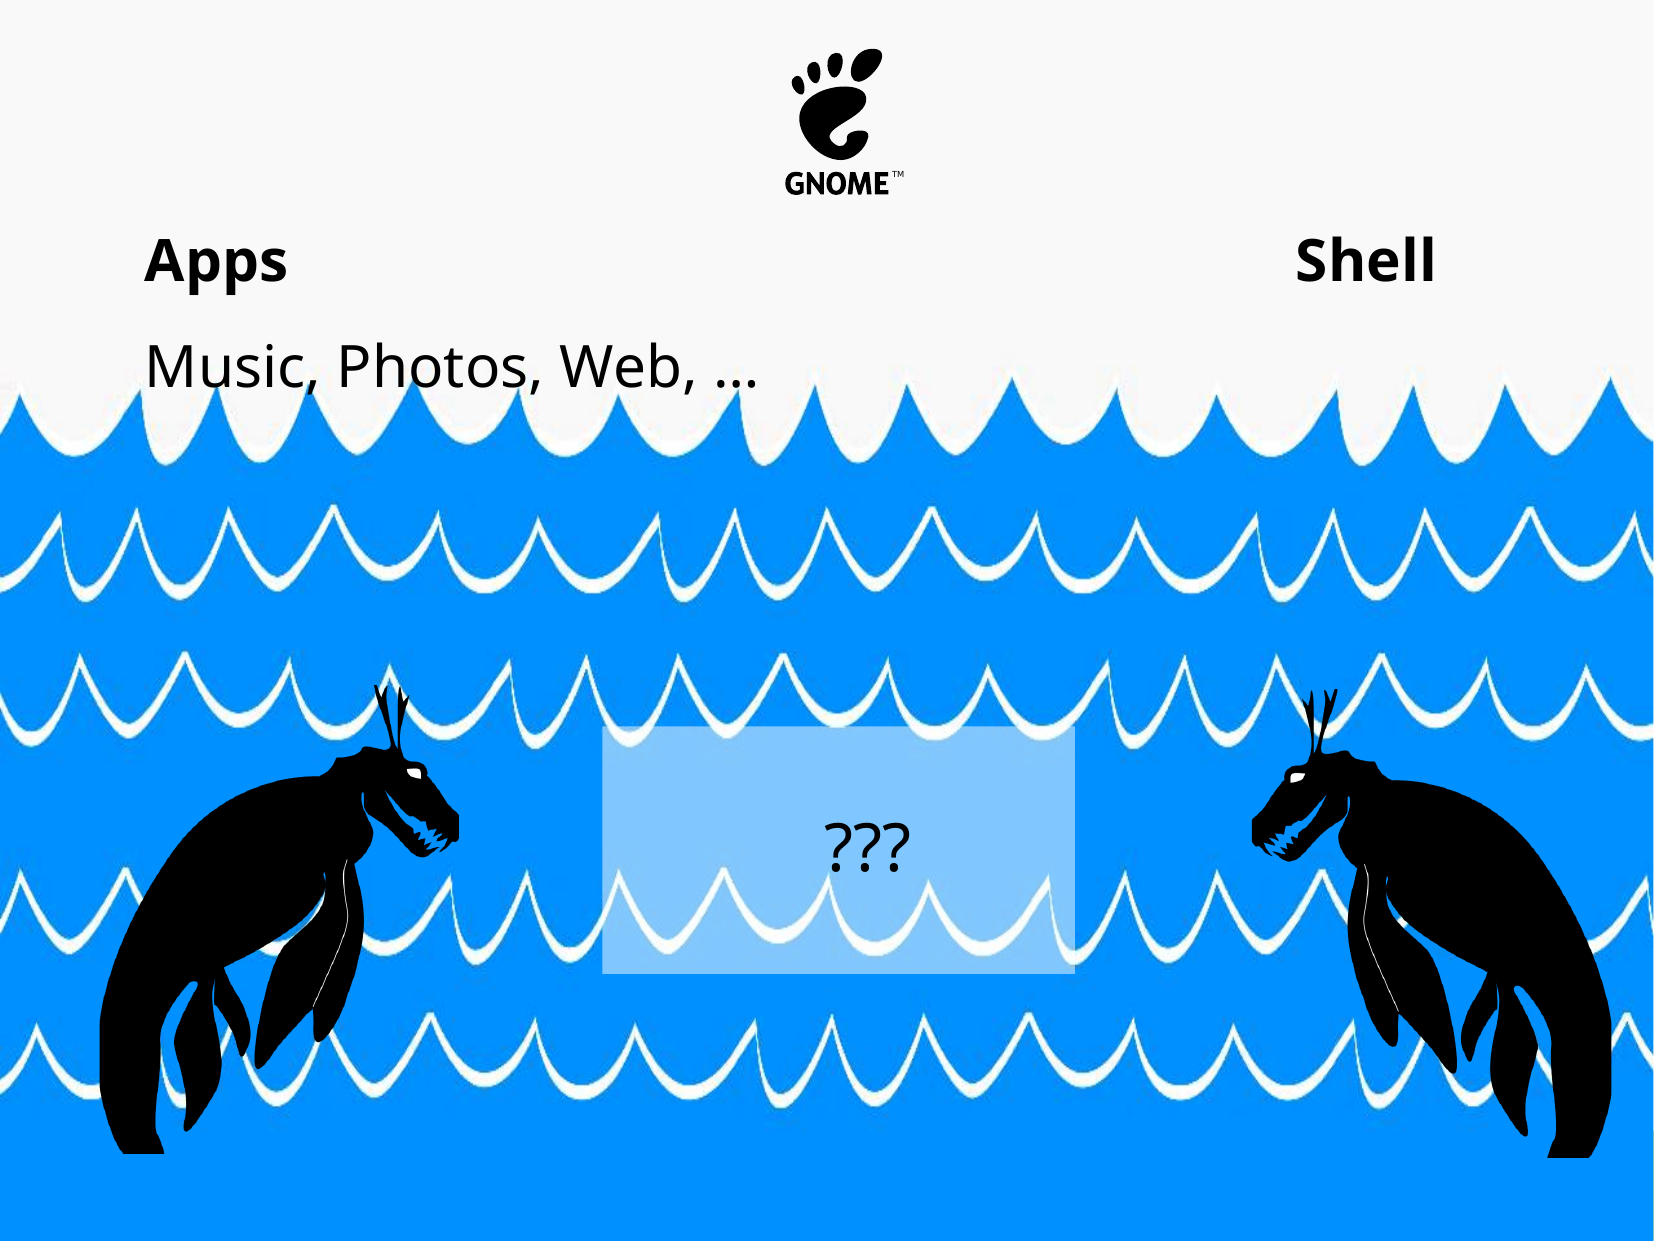

# Apps Shell
Music, Photos, Web, …
what’s missing?
 ???